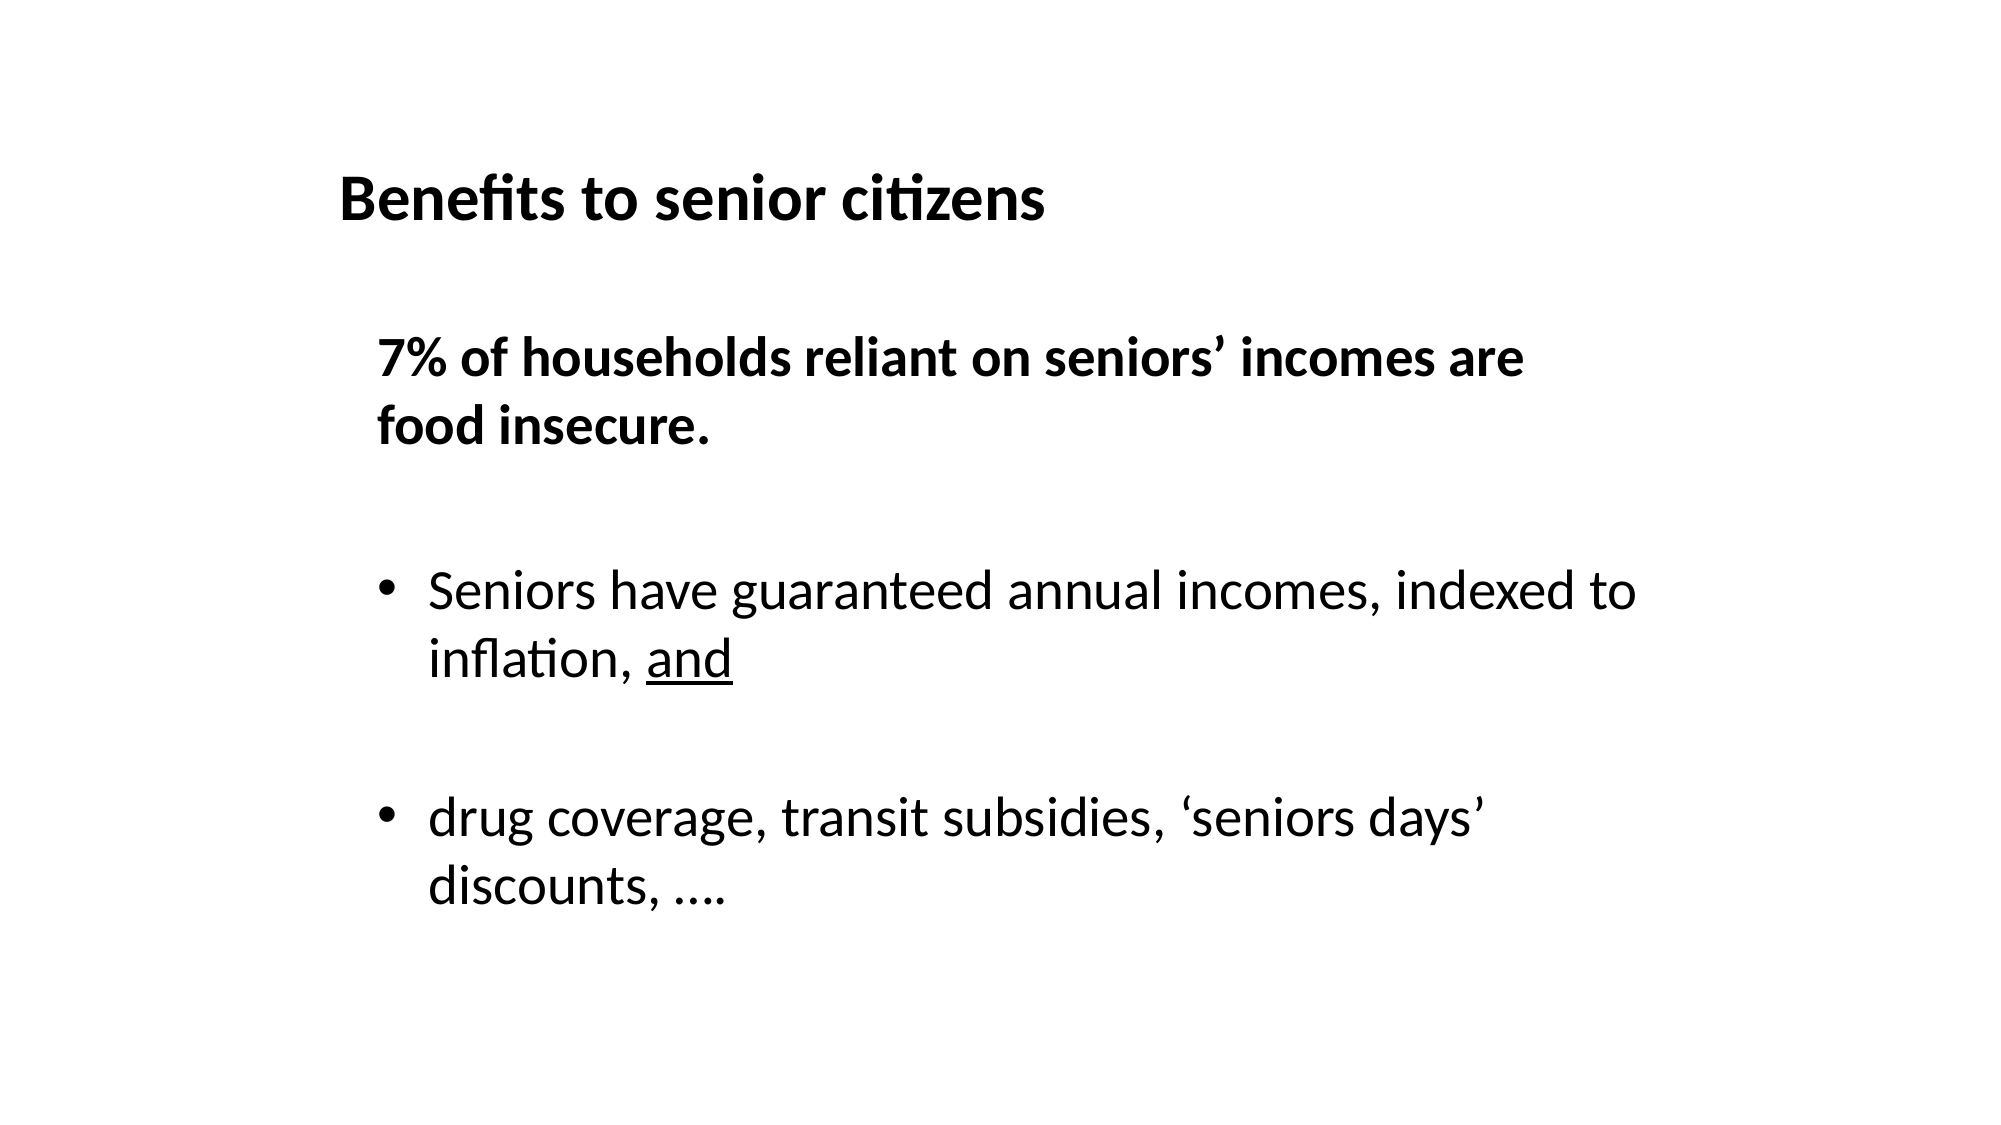

# Benefits to senior citizens
7% of households reliant on seniors’ incomes are food insecure.
Seniors have guaranteed annual incomes, indexed to inflation, and
drug coverage, transit subsidies, ‘seniors days’ discounts, ….